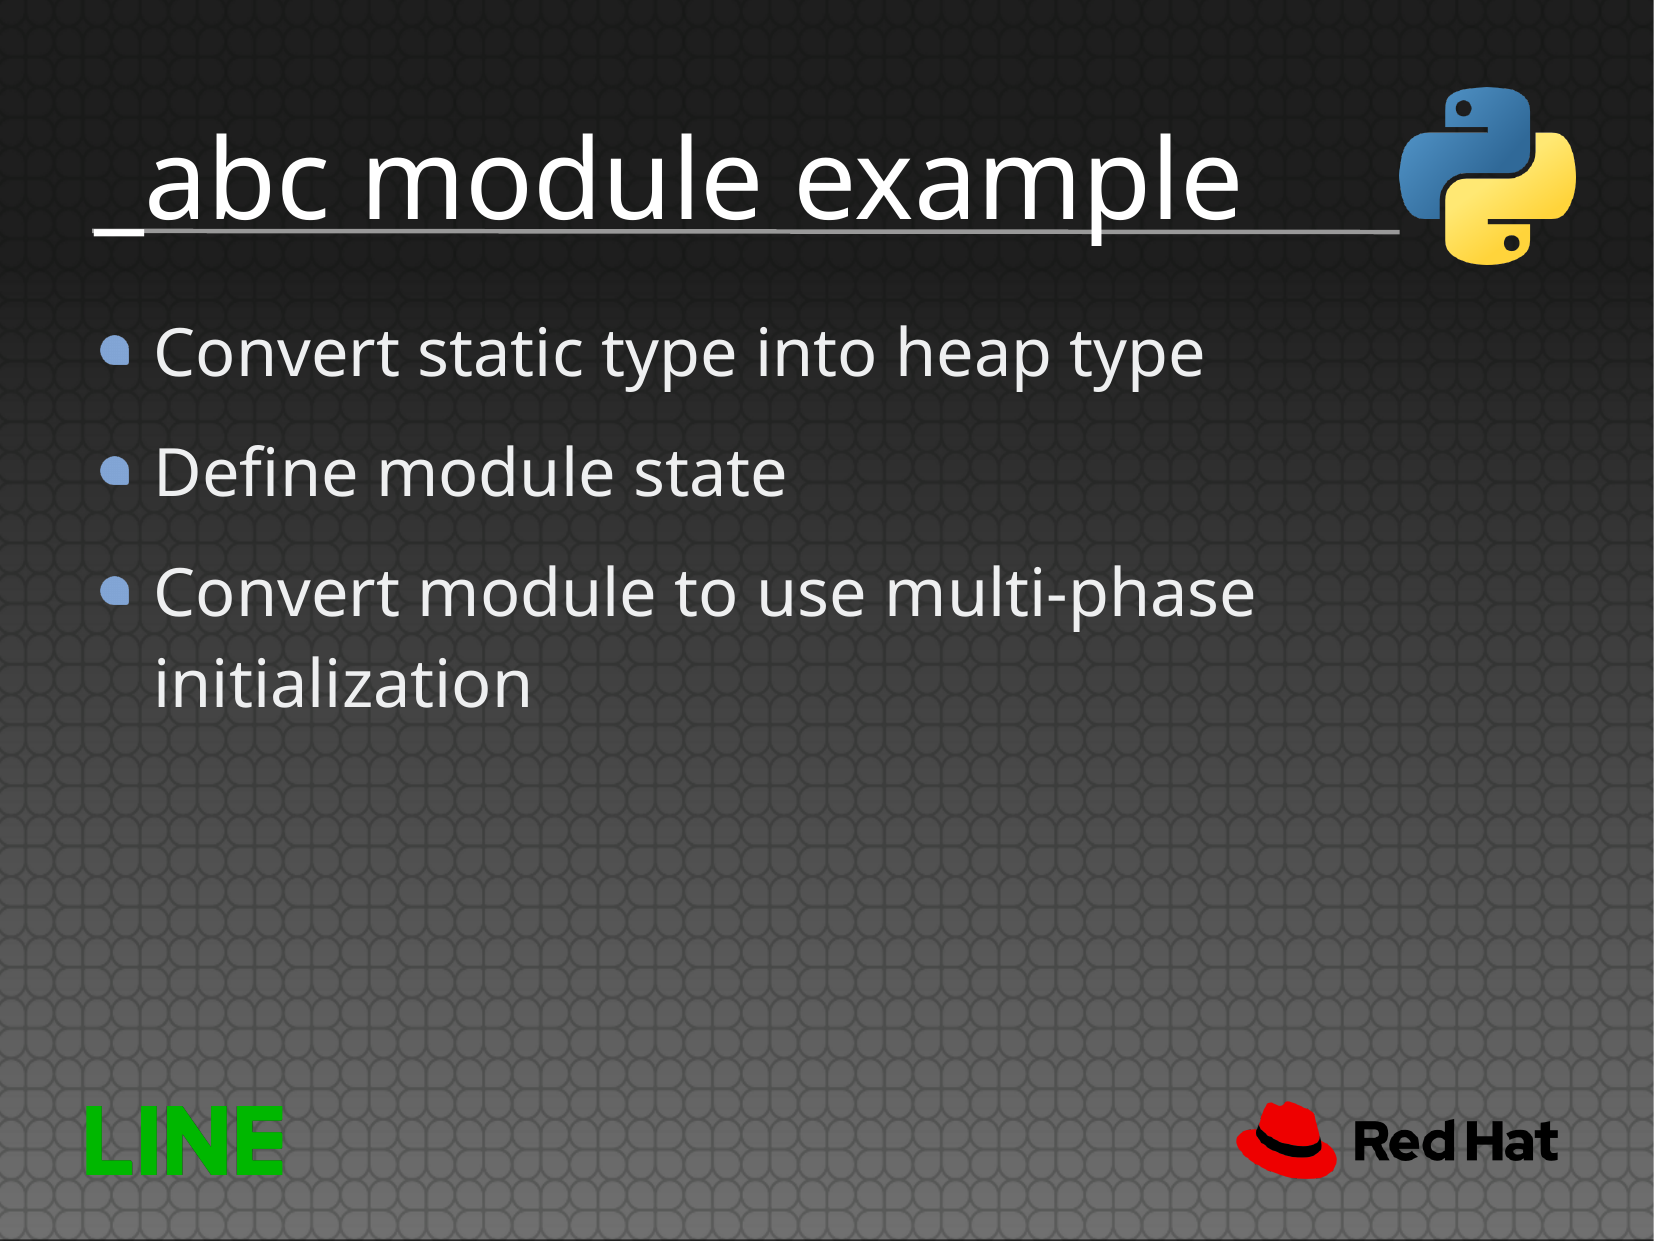

_abc module example
# Convert static type into heap type
Define module state
Convert module to use multi-phase initialization